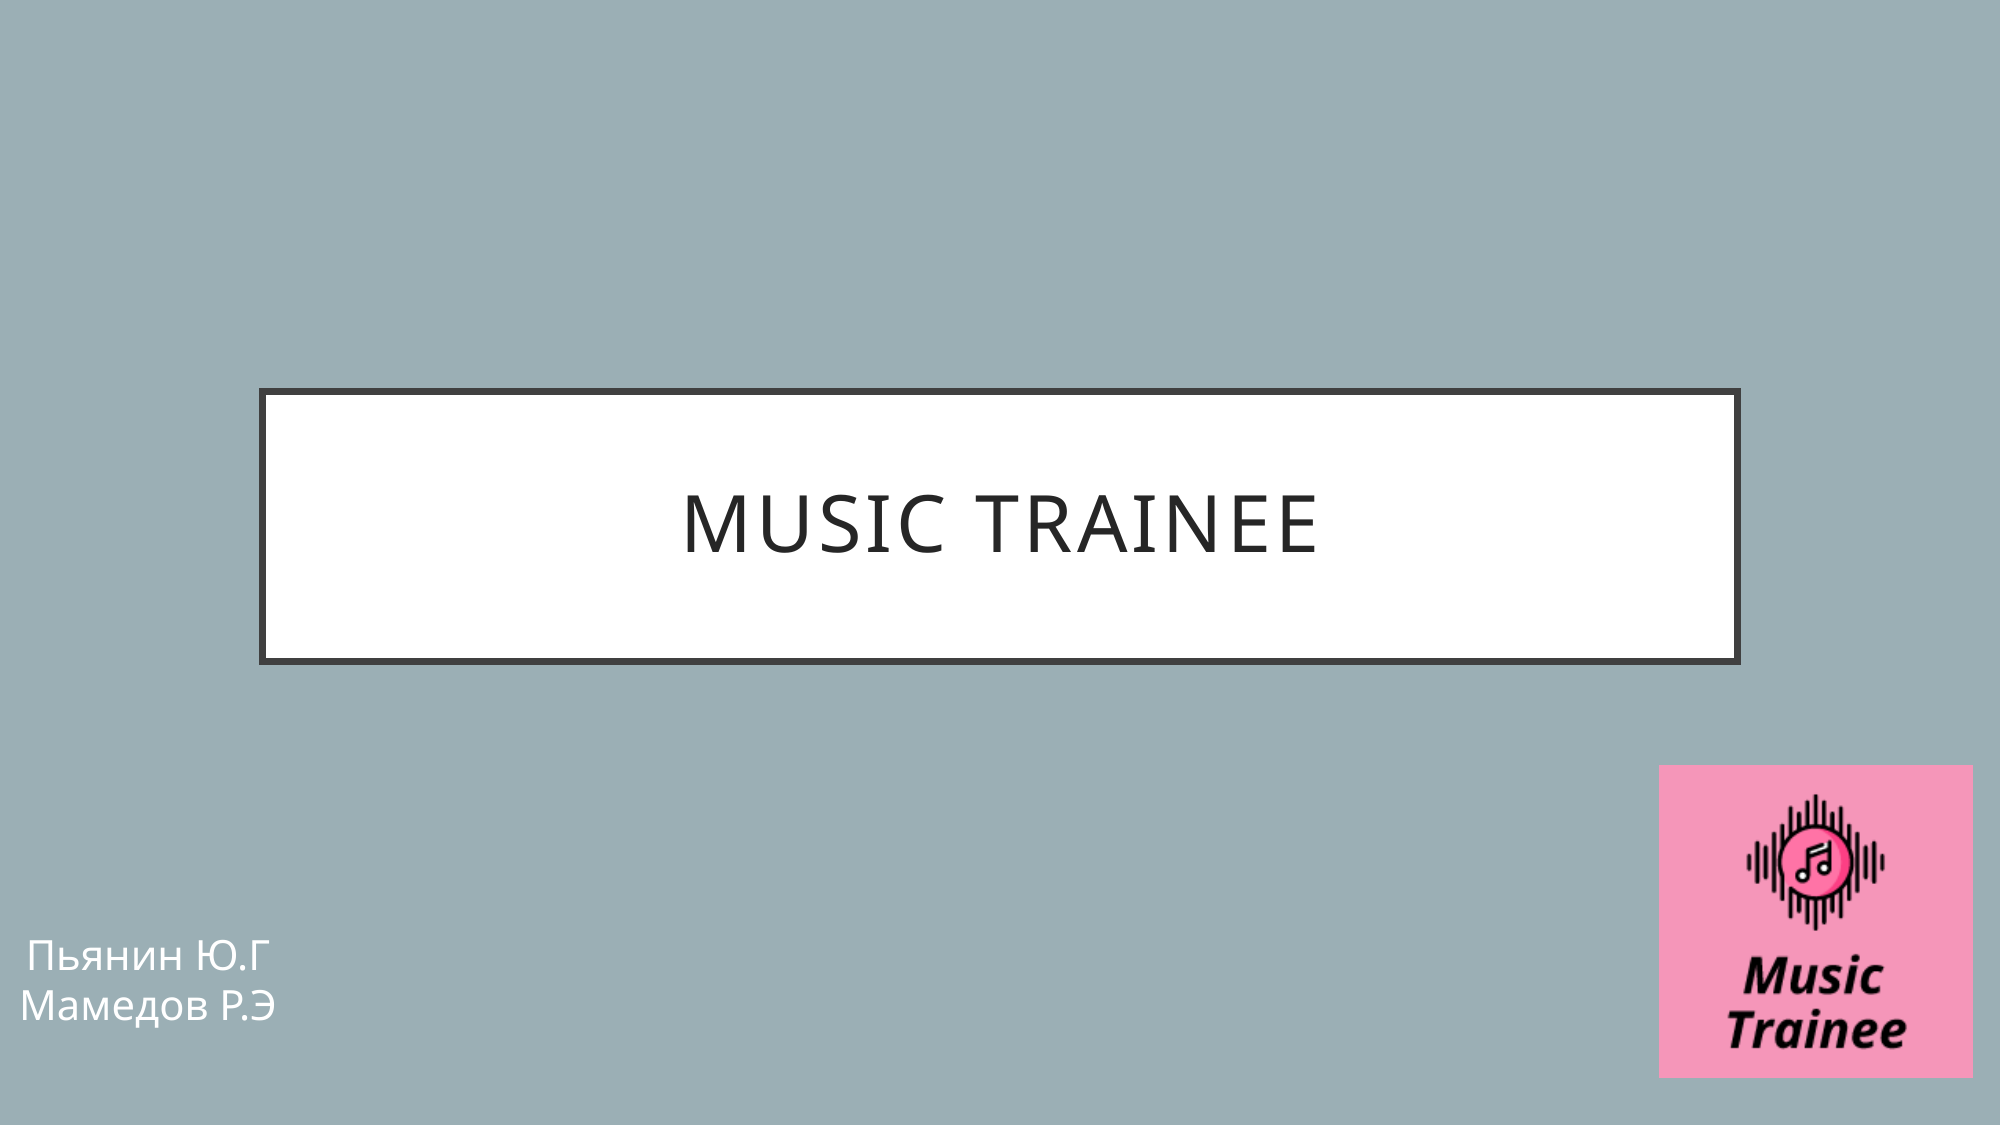

# Music Trainee
Пьянин Ю.Г
Мамедов Р.Э